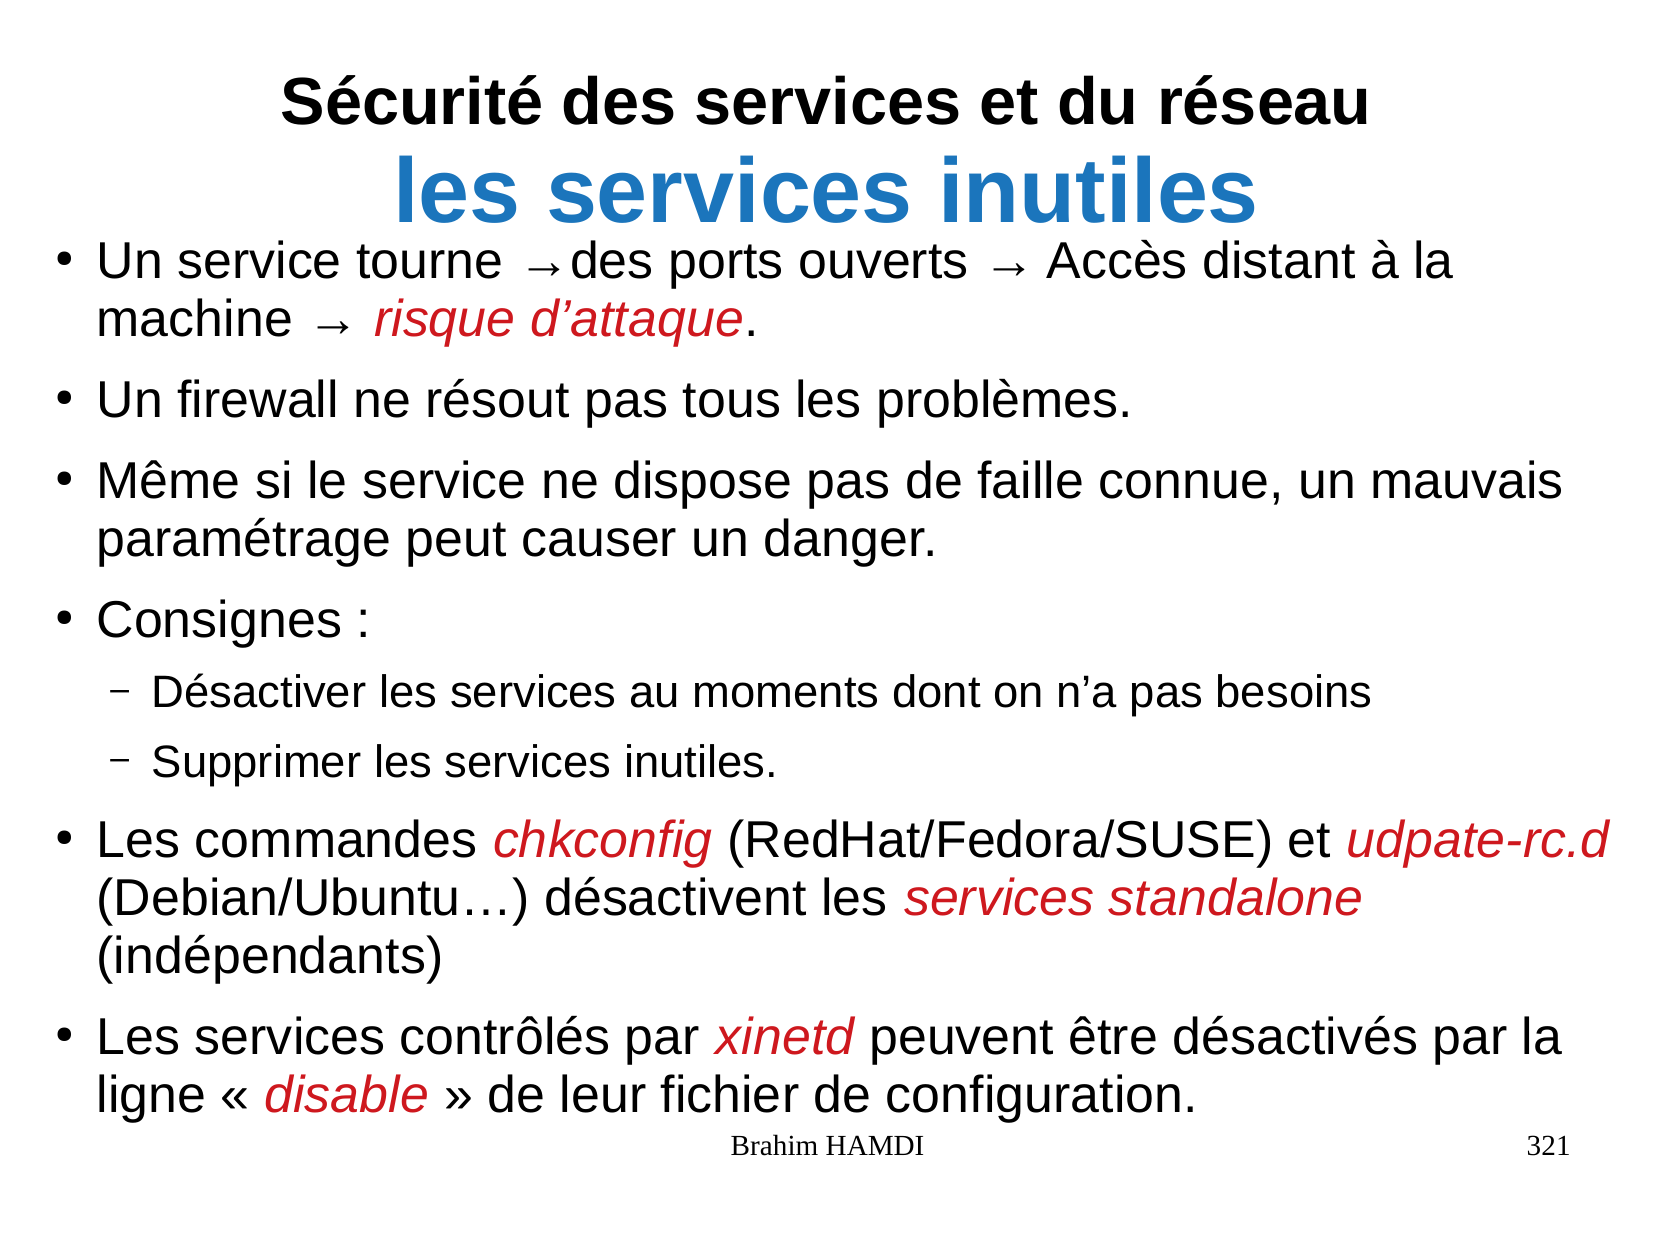

# Sécurité des services et du réseau les services inutiles
Un service tourne →des ports ouverts → Accès distant à la machine → risque d’attaque.
Un firewall ne résout pas tous les problèmes.
Même si le service ne dispose pas de faille connue, un mauvais paramétrage peut causer un danger.
Consignes :
Désactiver les services au moments dont on n’a pas besoins
Supprimer les services inutiles.
Les commandes chkconfig (RedHat/Fedora/SUSE) et udpate-rc.d (Debian/Ubuntu…) désactivent les services standalone (indépendants)
Les services contrôlés par xinetd peuvent être désactivés par la ligne « disable » de leur fichier de configuration.
Brahim HAMDI
321